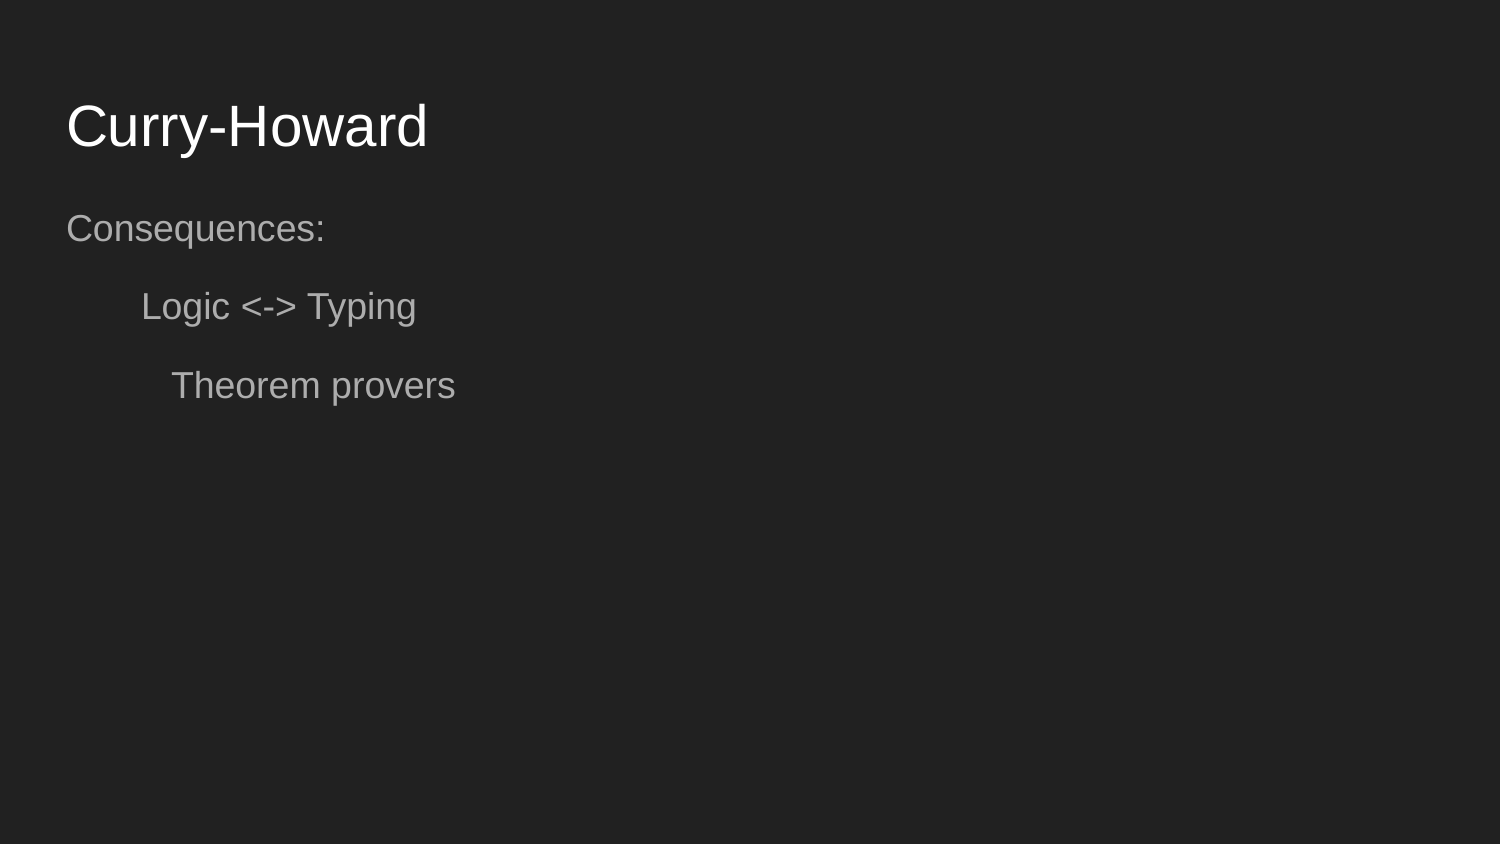

# Curry-Howard
Consequences:
	Logic <-> Typing
 Theorem provers